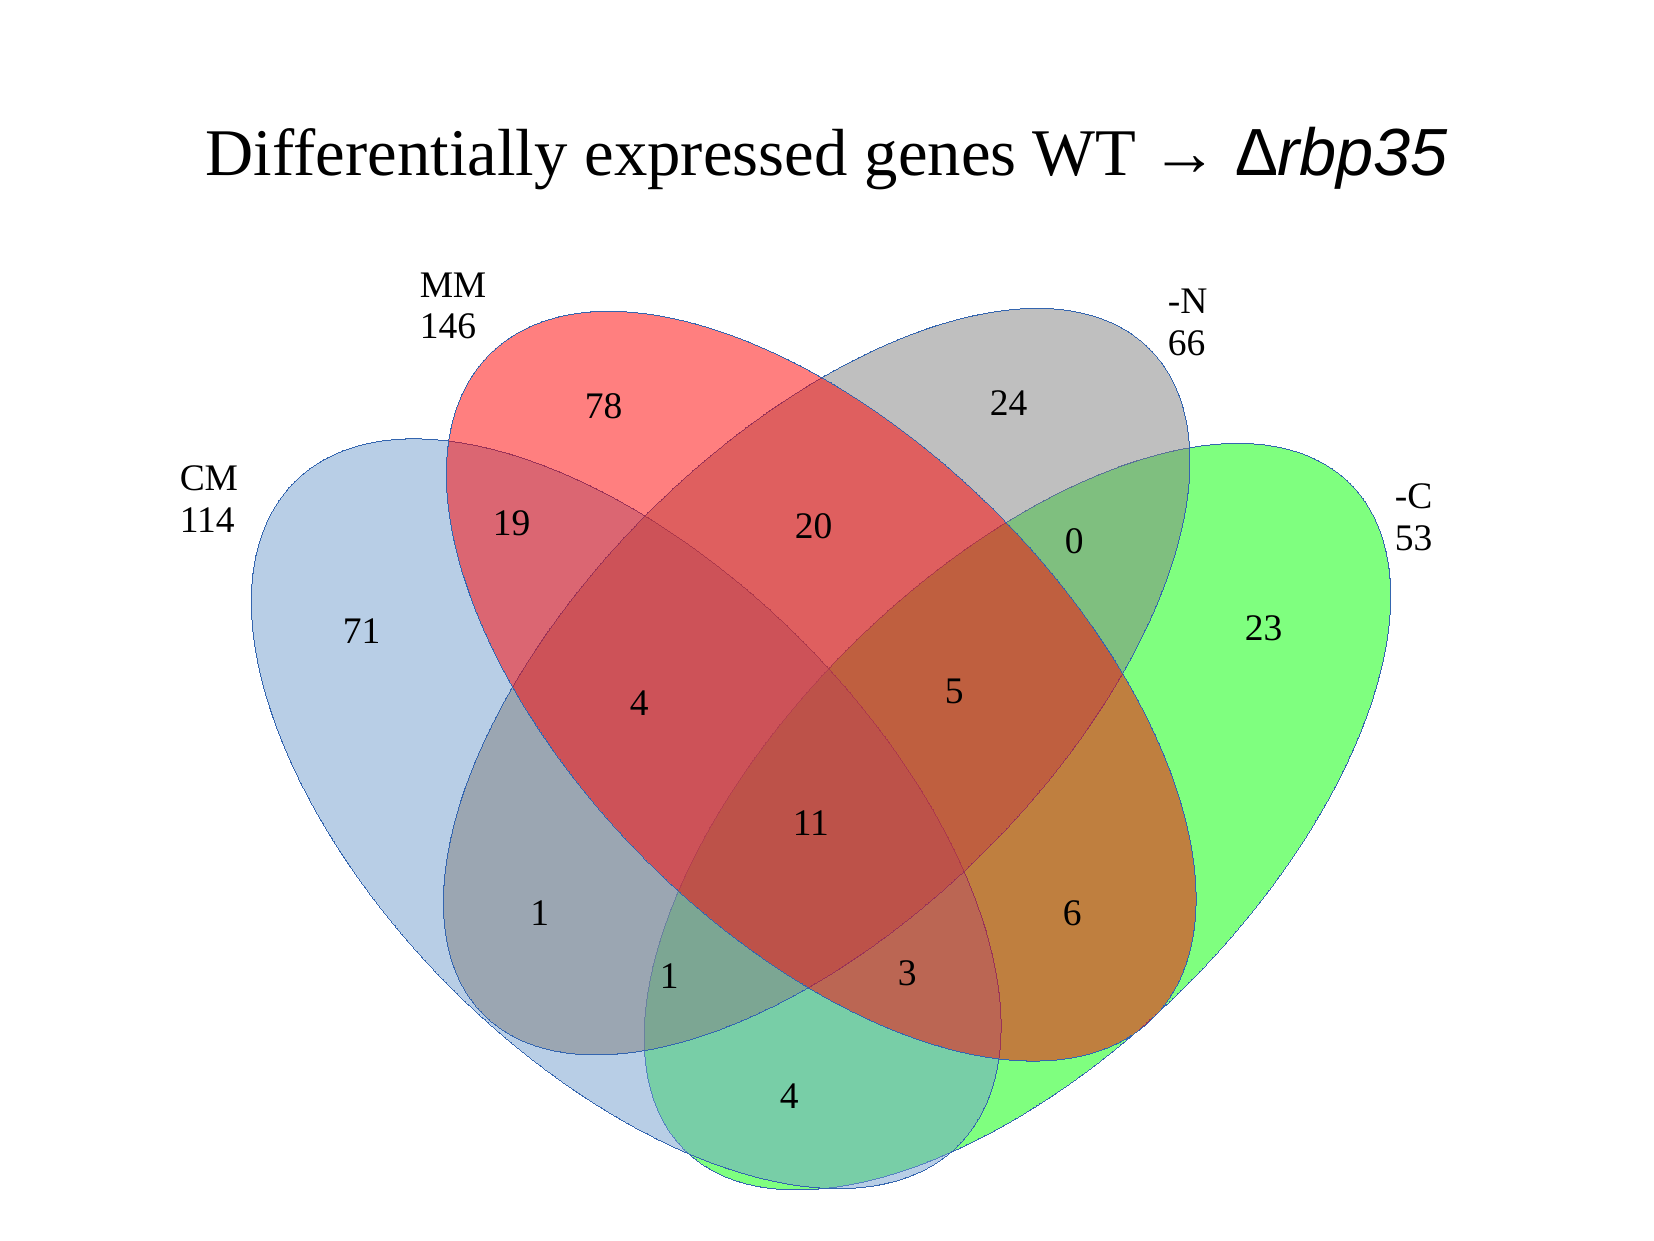

# Differentially expressed genes WT → ∆rbp35
MM
146
-N
66
24
78
CM
114
-C
53
19
20
0
23
71
5
4
11
1
6
3
1
4